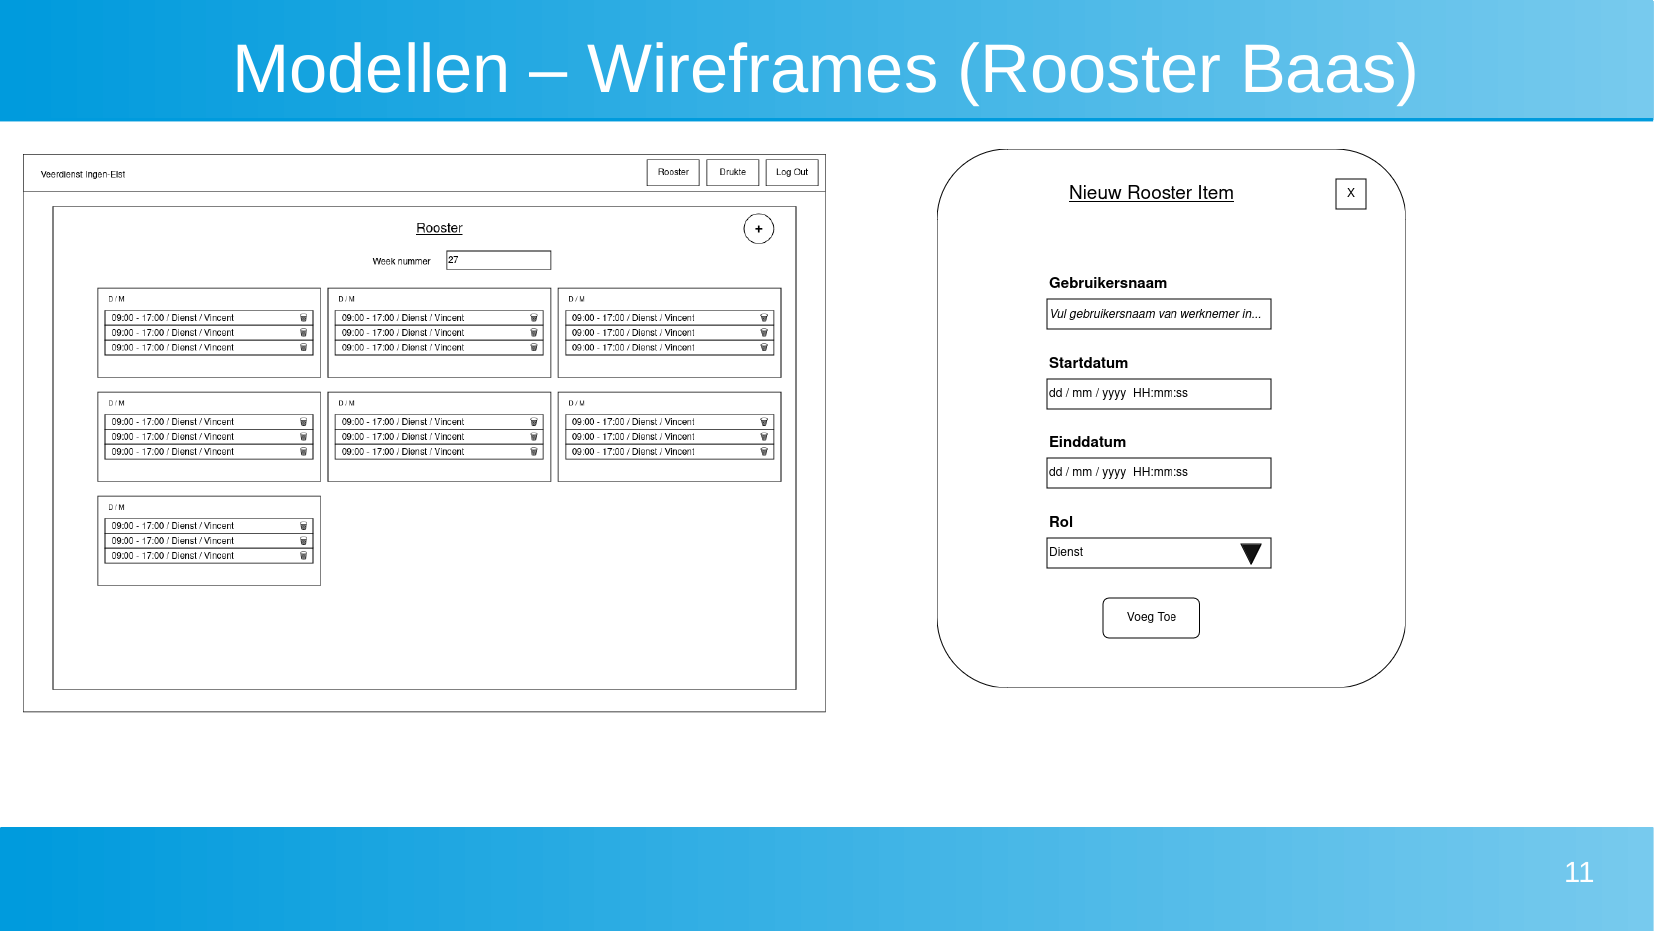

# Modellen – Wireframes (Rooster Baas)
11